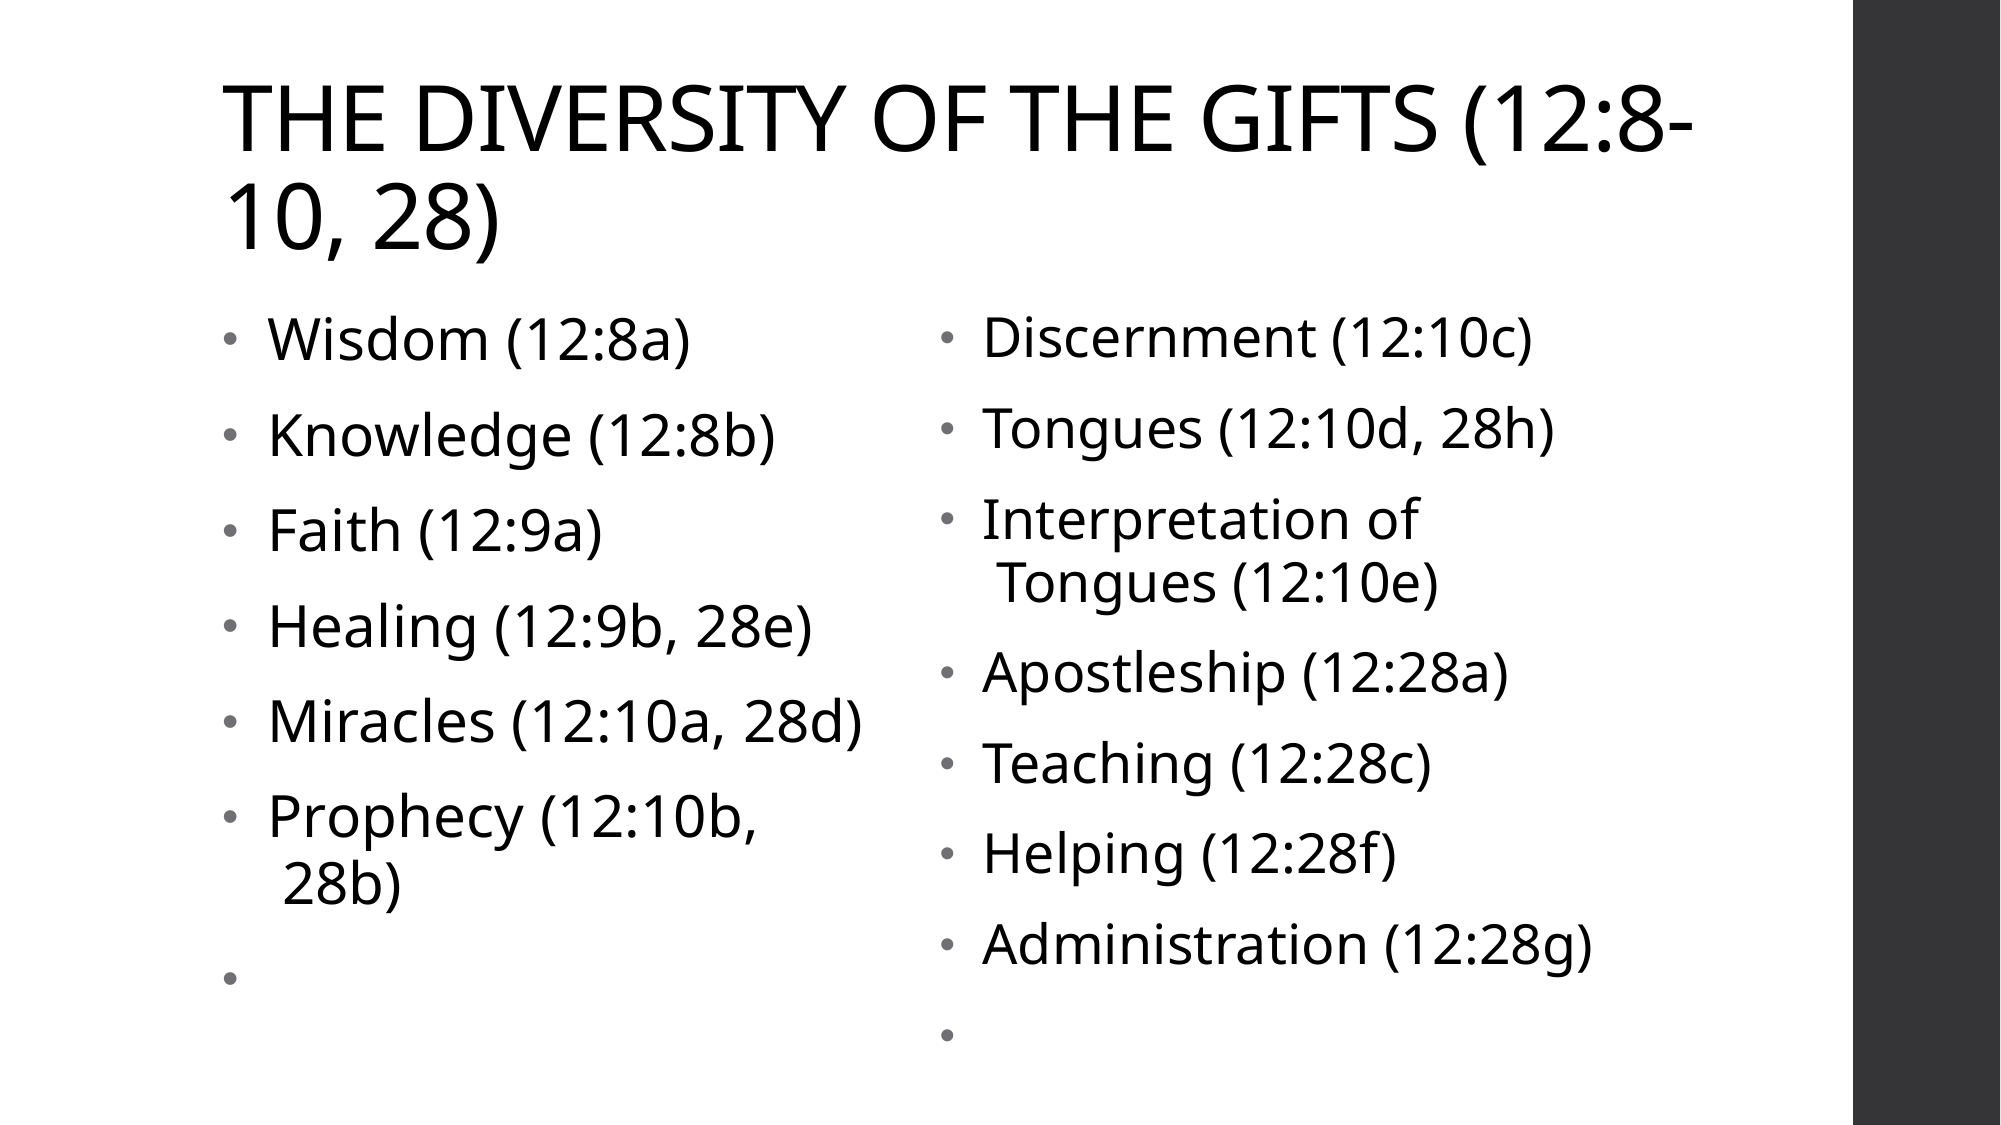

# THE DIVERSITY OF THE GIFTS (12:8-10, 28)
 Wisdom (12:8a)
 Knowledge (12:8b)
 Faith (12:9a)
 Healing (12:9b, 28e)
 Miracles (12:10a, 28d)
 Prophecy (12:10b, 28b)
 Discernment (12:10c)
 Tongues (12:10d, 28h)
 Interpretation of Tongues (12:10e)
 Apostleship (12:28a)
 Teaching (12:28c)
 Helping (12:28f)
 Administration (12:28g)